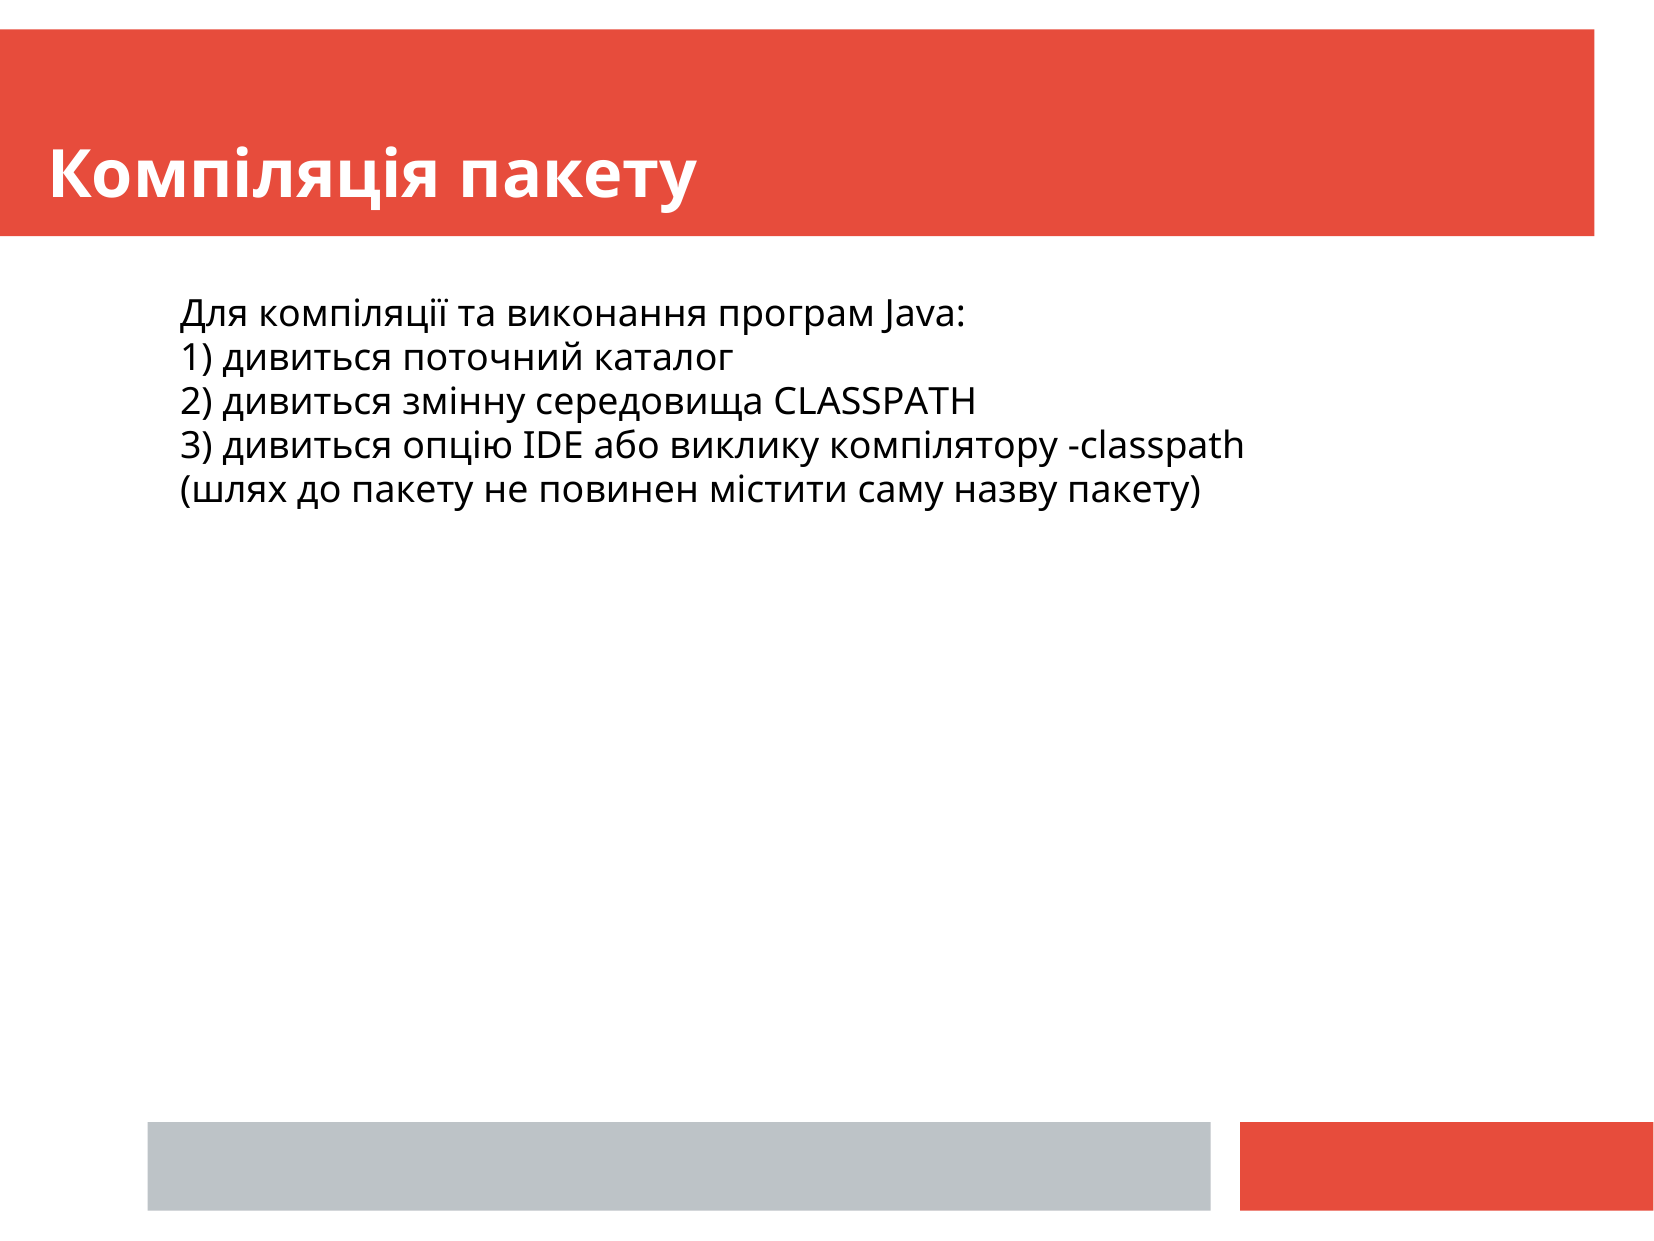

Компіляція пакету
Для компіляції та виконання програм Java:
1) дивиться поточний каталог
2) дивиться змінну середовища CLASSPATH
3) дивиться опцію IDE або виклику компілятору -classpath (шлях до пакету не повинен містити саму назву пакету)